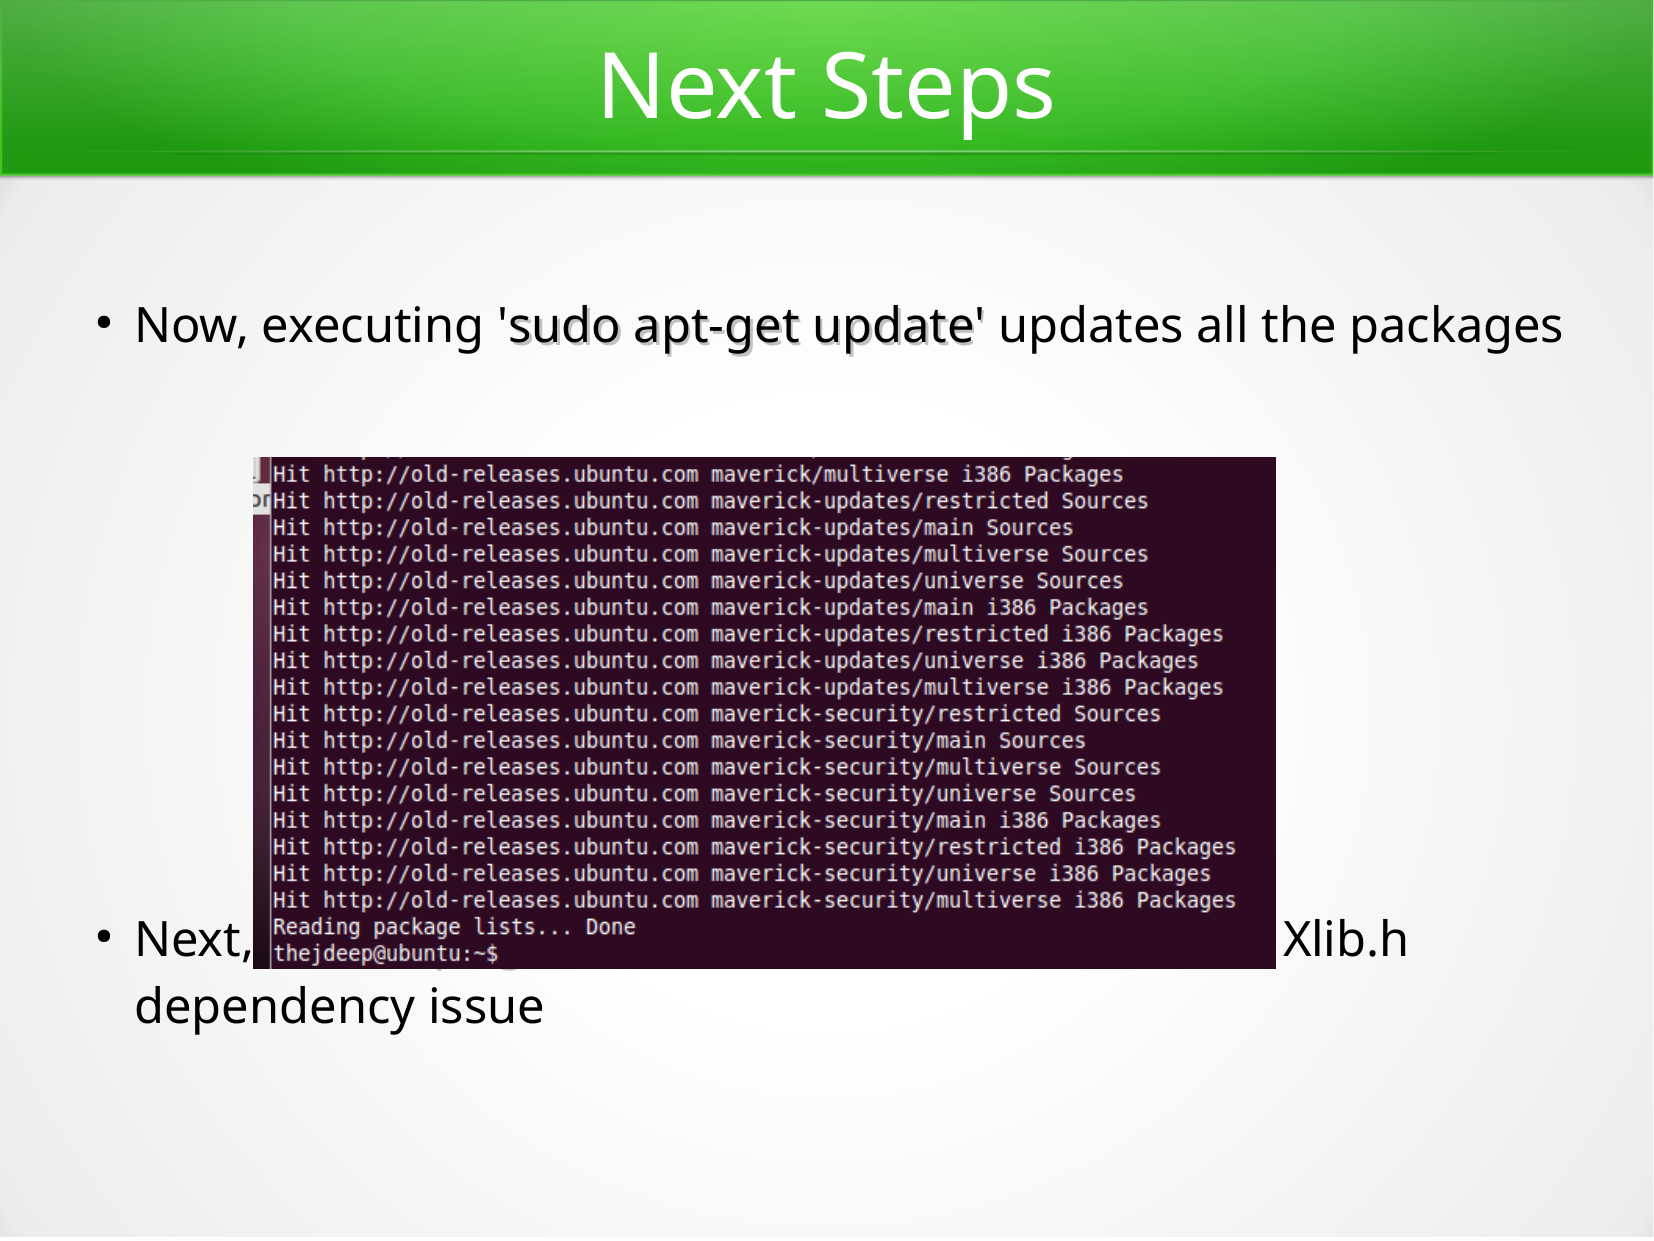

# Next Steps
Now, executing 'sudo apt-get update' updates all the packages
Next, 'sudo apt-get install libx11-dev' to install the Xlib.h dependency issue